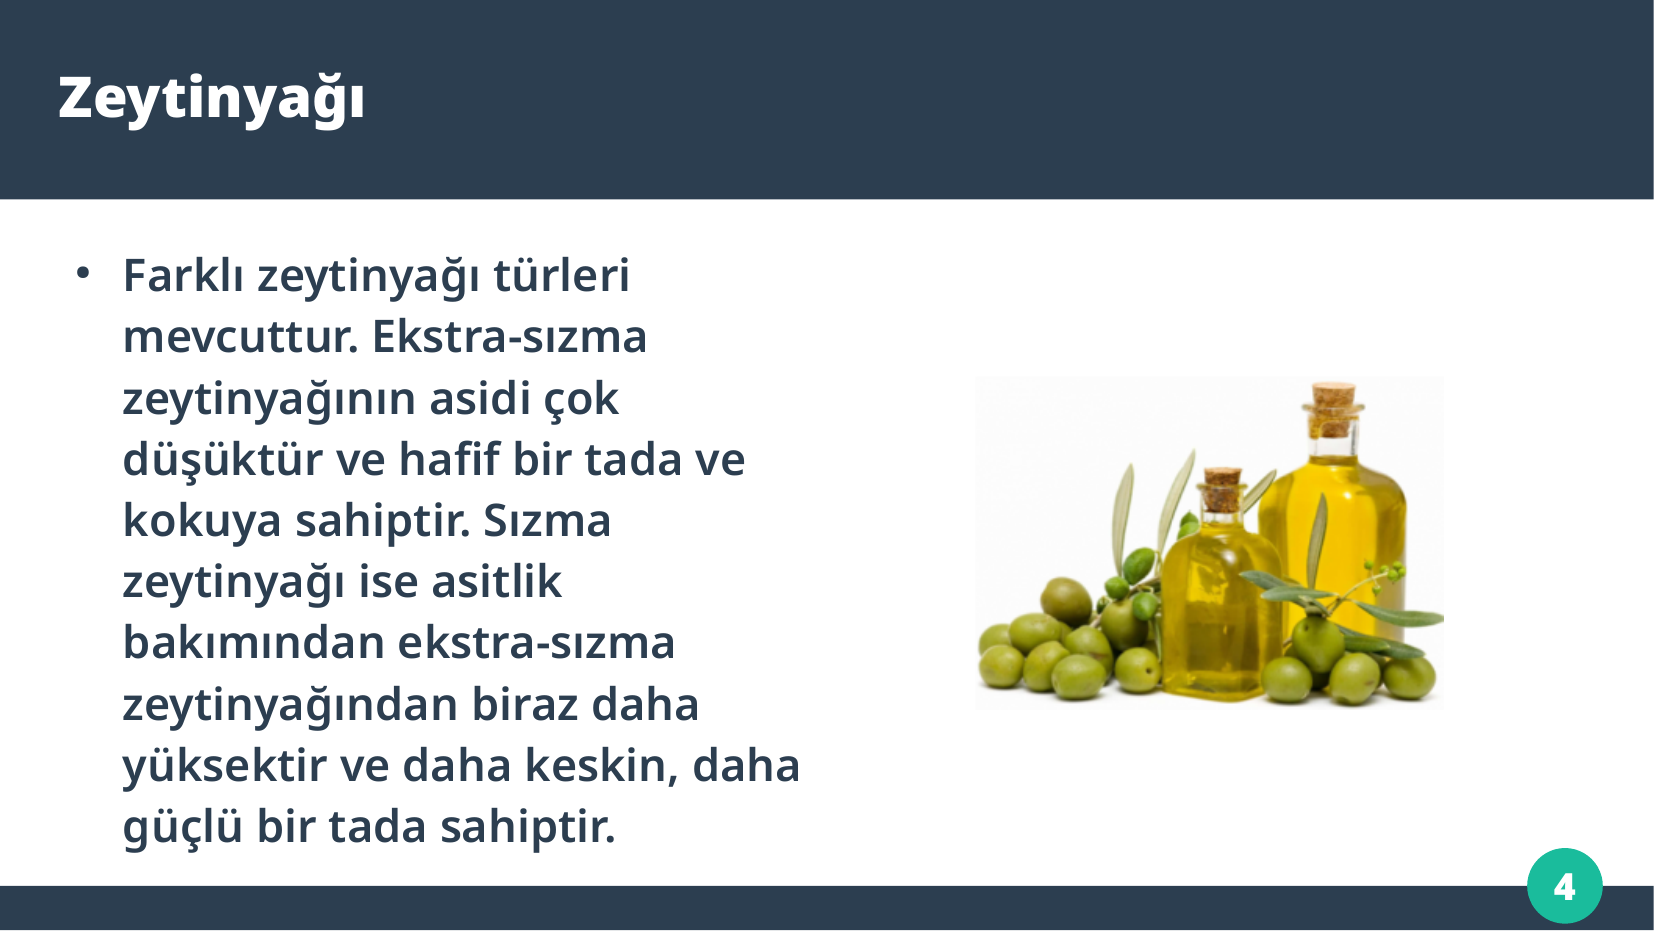

# Zeytinyağı
Farklı zeytinyağı türleri mevcuttur. Ekstra-sızma zeytinyağının asidi çok düşüktür ve hafif bir tada ve kokuya sahiptir. Sızma zeytinyağı ise asitlik bakımından ekstra-sızma zeytinyağından biraz daha yüksektir ve daha keskin, daha güçlü bir tada sahiptir.